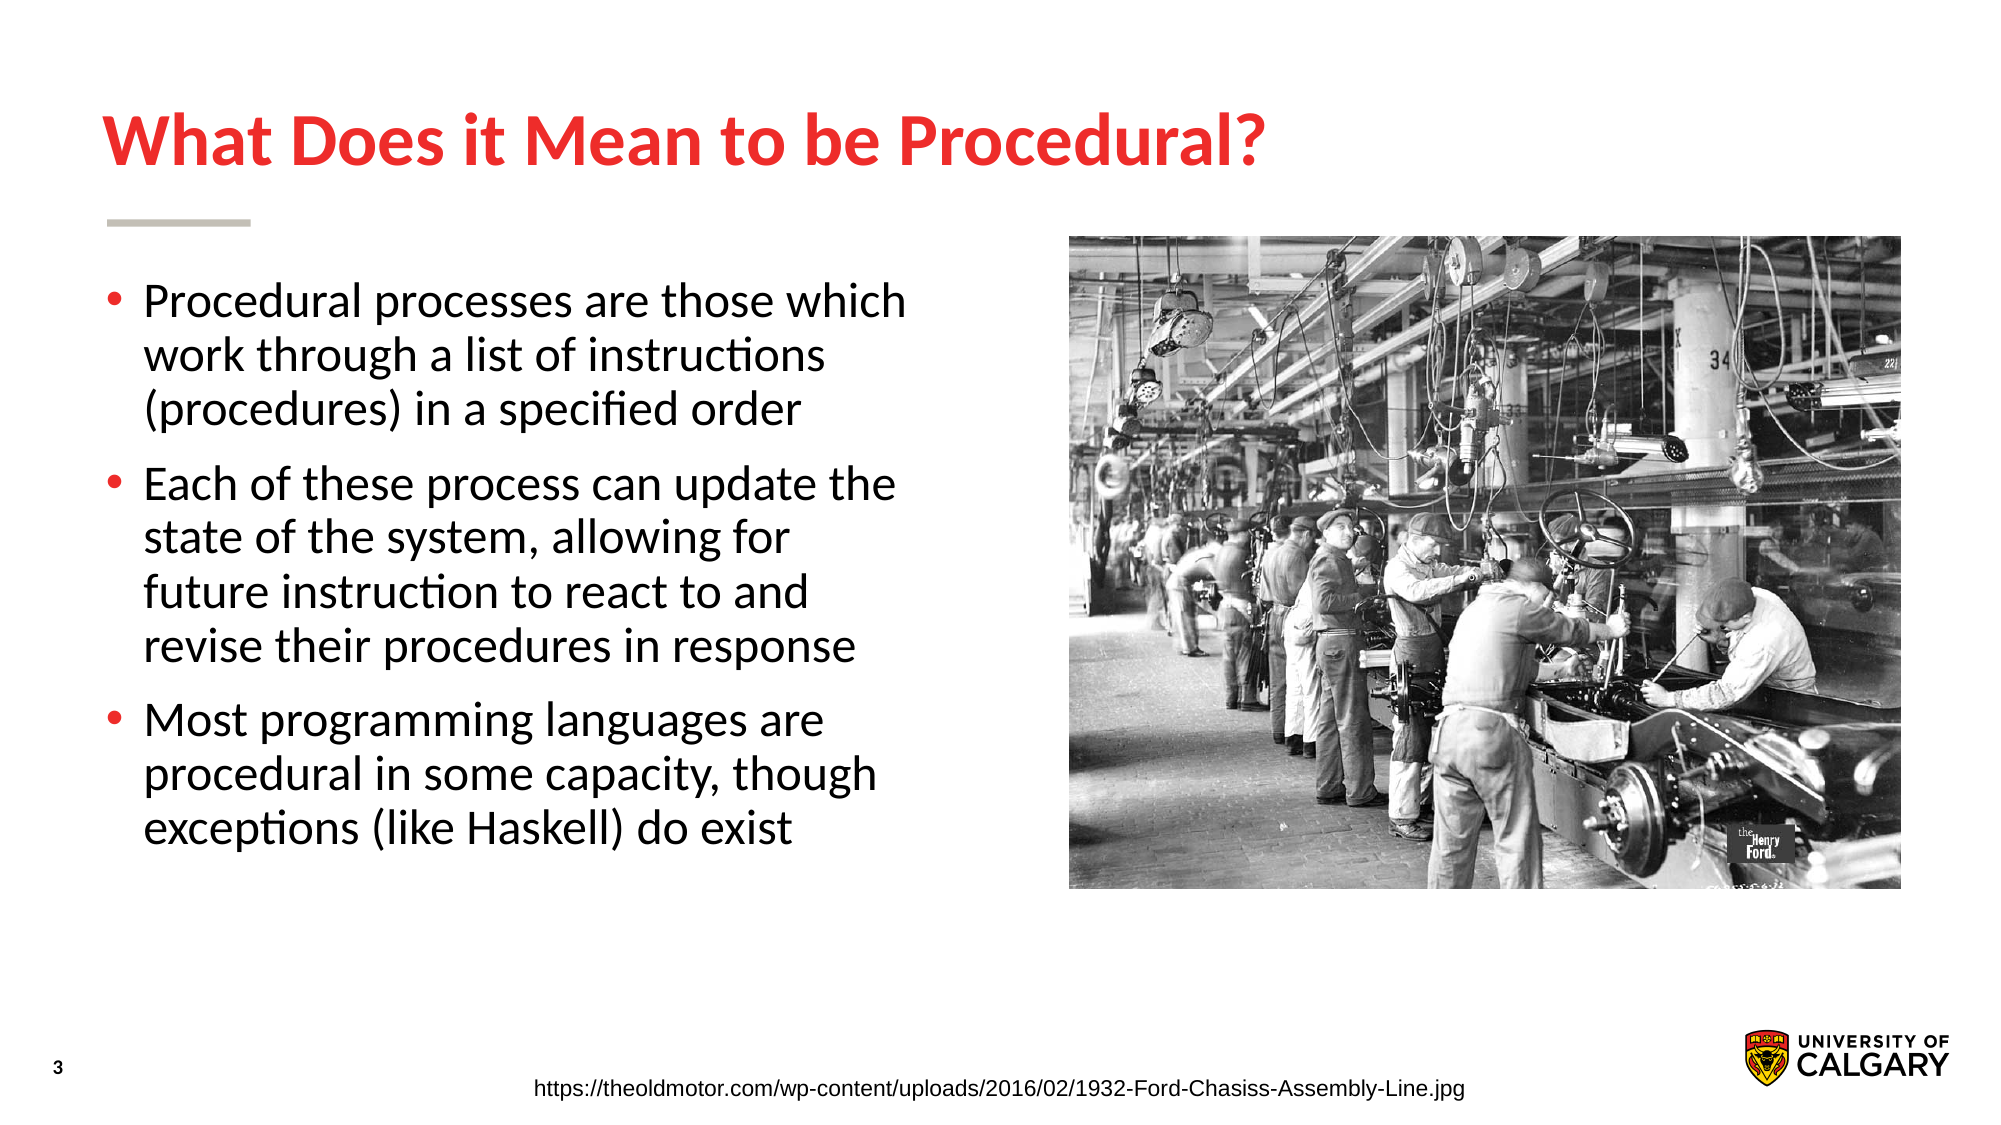

# What Does it Mean to be Procedural?
Procedural processes are those which work through a list of instructions (procedures) in a specified order
Each of these process can update the state of the system, allowing for future instruction to react to and revise their procedures in response
Most programming languages are procedural in some capacity, though exceptions (like Haskell) do exist
https://theoldmotor.com/wp-content/uploads/2016/02/1932-Ford-Chasiss-Assembly-Line.jpg